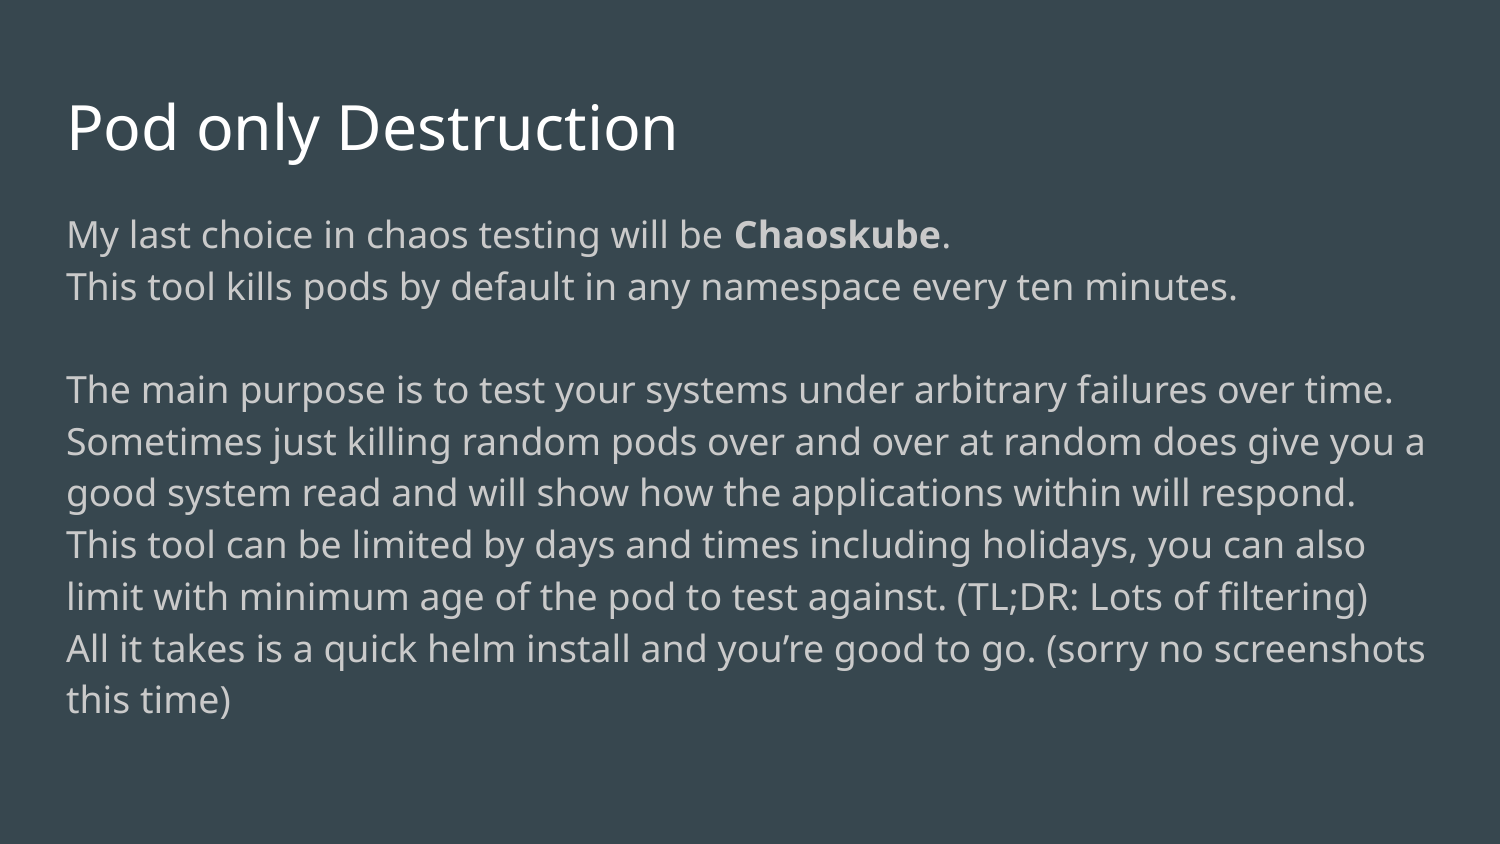

# Pod only Destruction
My last choice in chaos testing will be Chaoskube.
This tool kills pods by default in any namespace every ten minutes.
The main purpose is to test your systems under arbitrary failures over time. Sometimes just killing random pods over and over at random does give you a good system read and will show how the applications within will respond.
This tool can be limited by days and times including holidays, you can also limit with minimum age of the pod to test against. (TL;DR: Lots of filtering)
All it takes is a quick helm install and you’re good to go. (sorry no screenshots this time)